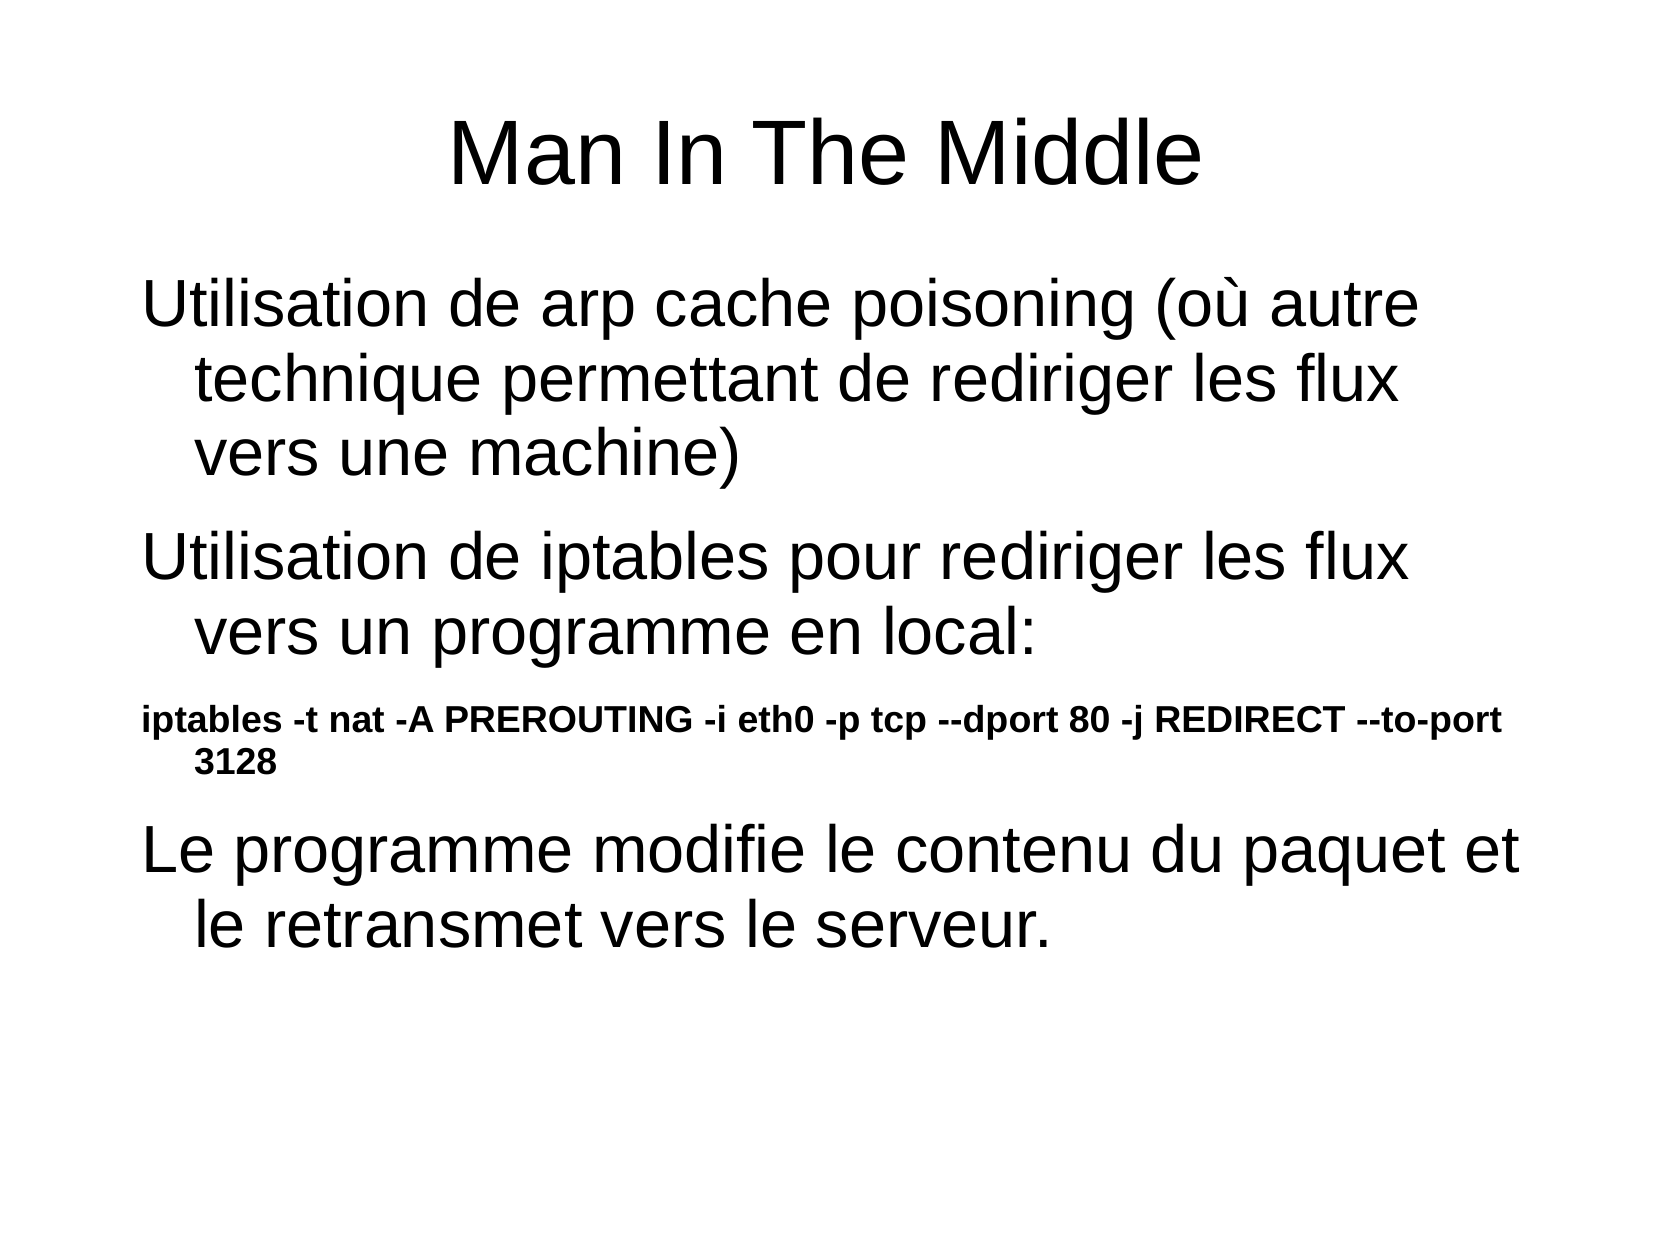

# Man In The Middle
Utilisation de arp cache poisoning (où autre technique permettant de rediriger les flux vers une machine)
Utilisation de iptables pour rediriger les flux vers un programme en local:
iptables -t nat -A PREROUTING -i eth0 -p tcp --dport 80 -j REDIRECT --to-port 3128
Le programme modifie le contenu du paquet et le retransmet vers le serveur.